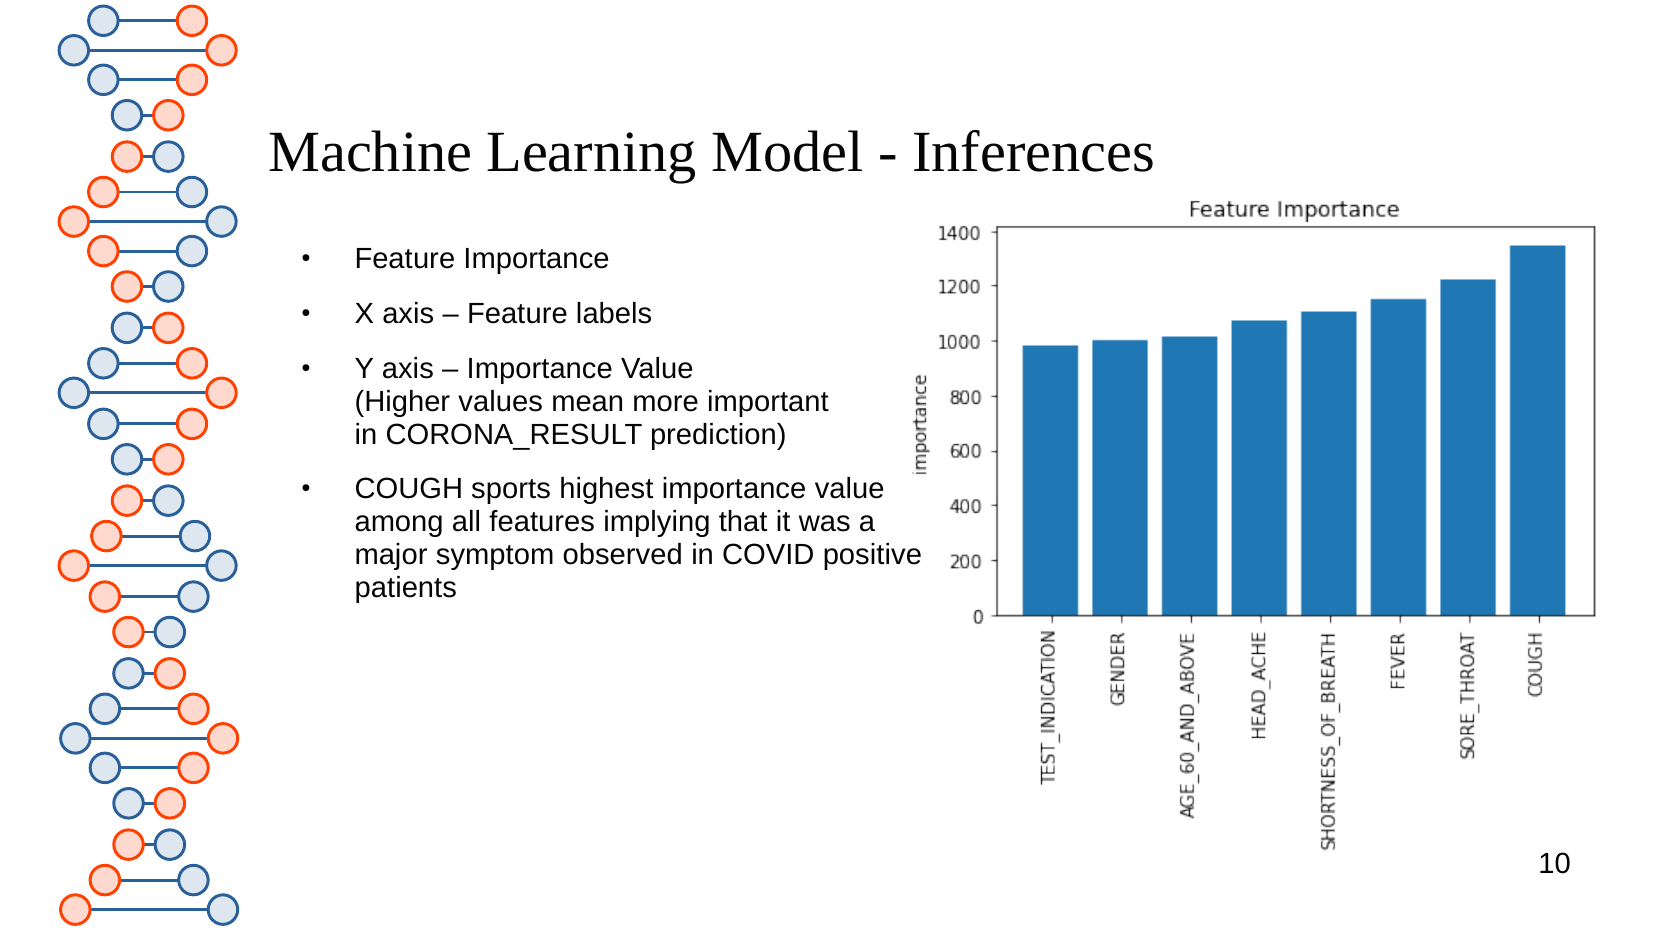

# Machine Learning Model - Inferences
Feature Importance
X axis – Feature labels
Y axis – Importance Value
(Higher values mean more important
in CORONA_RESULT prediction)
COUGH sports highest importance value
among all features implying that it was a
major symptom observed in COVID positive
patients
10